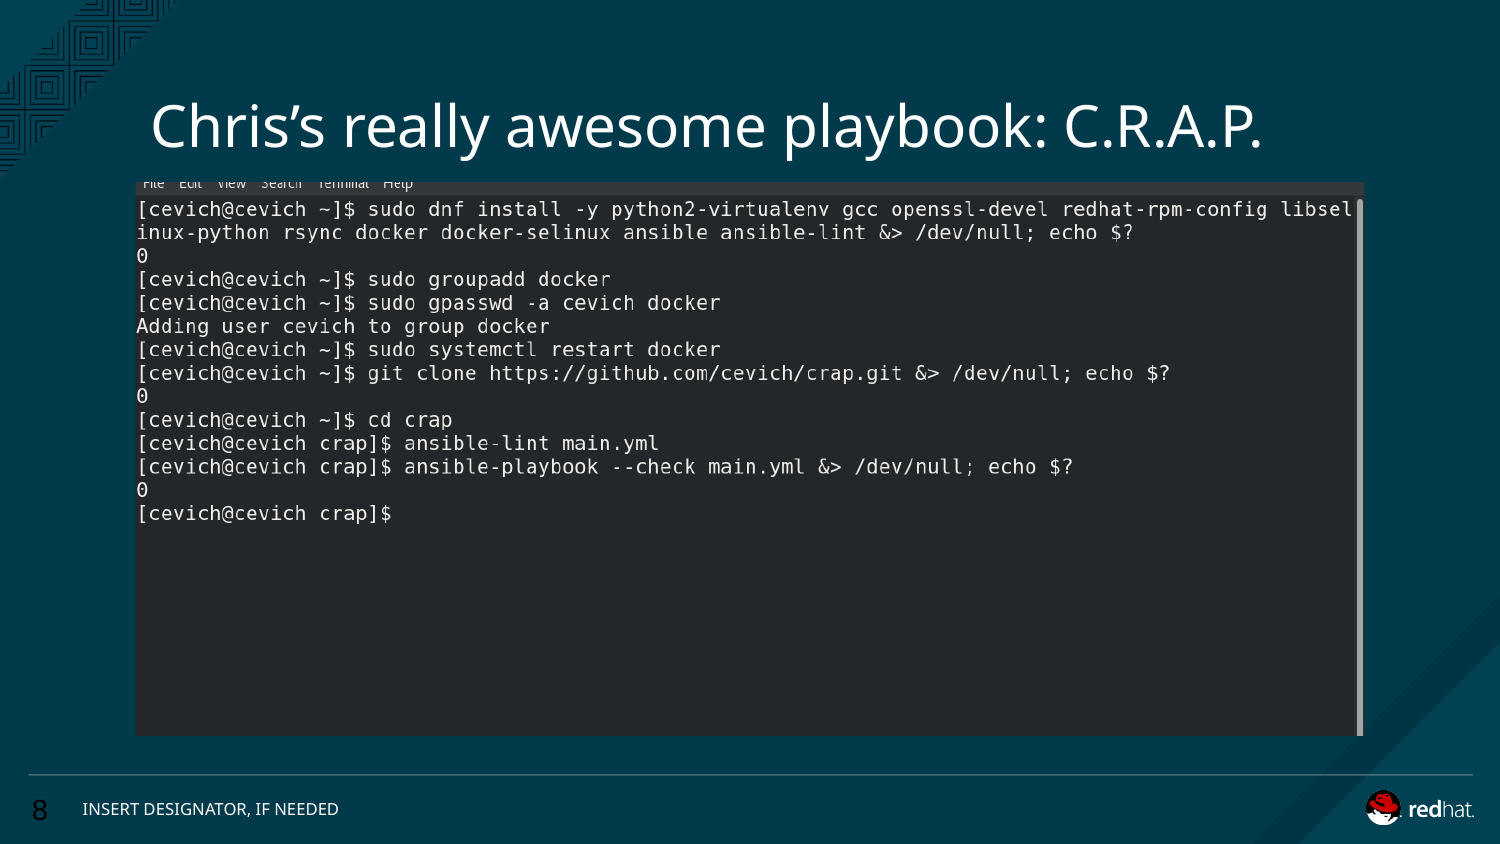

Chris’s really awesome playbook: C.R.A.P.
# Click to add text